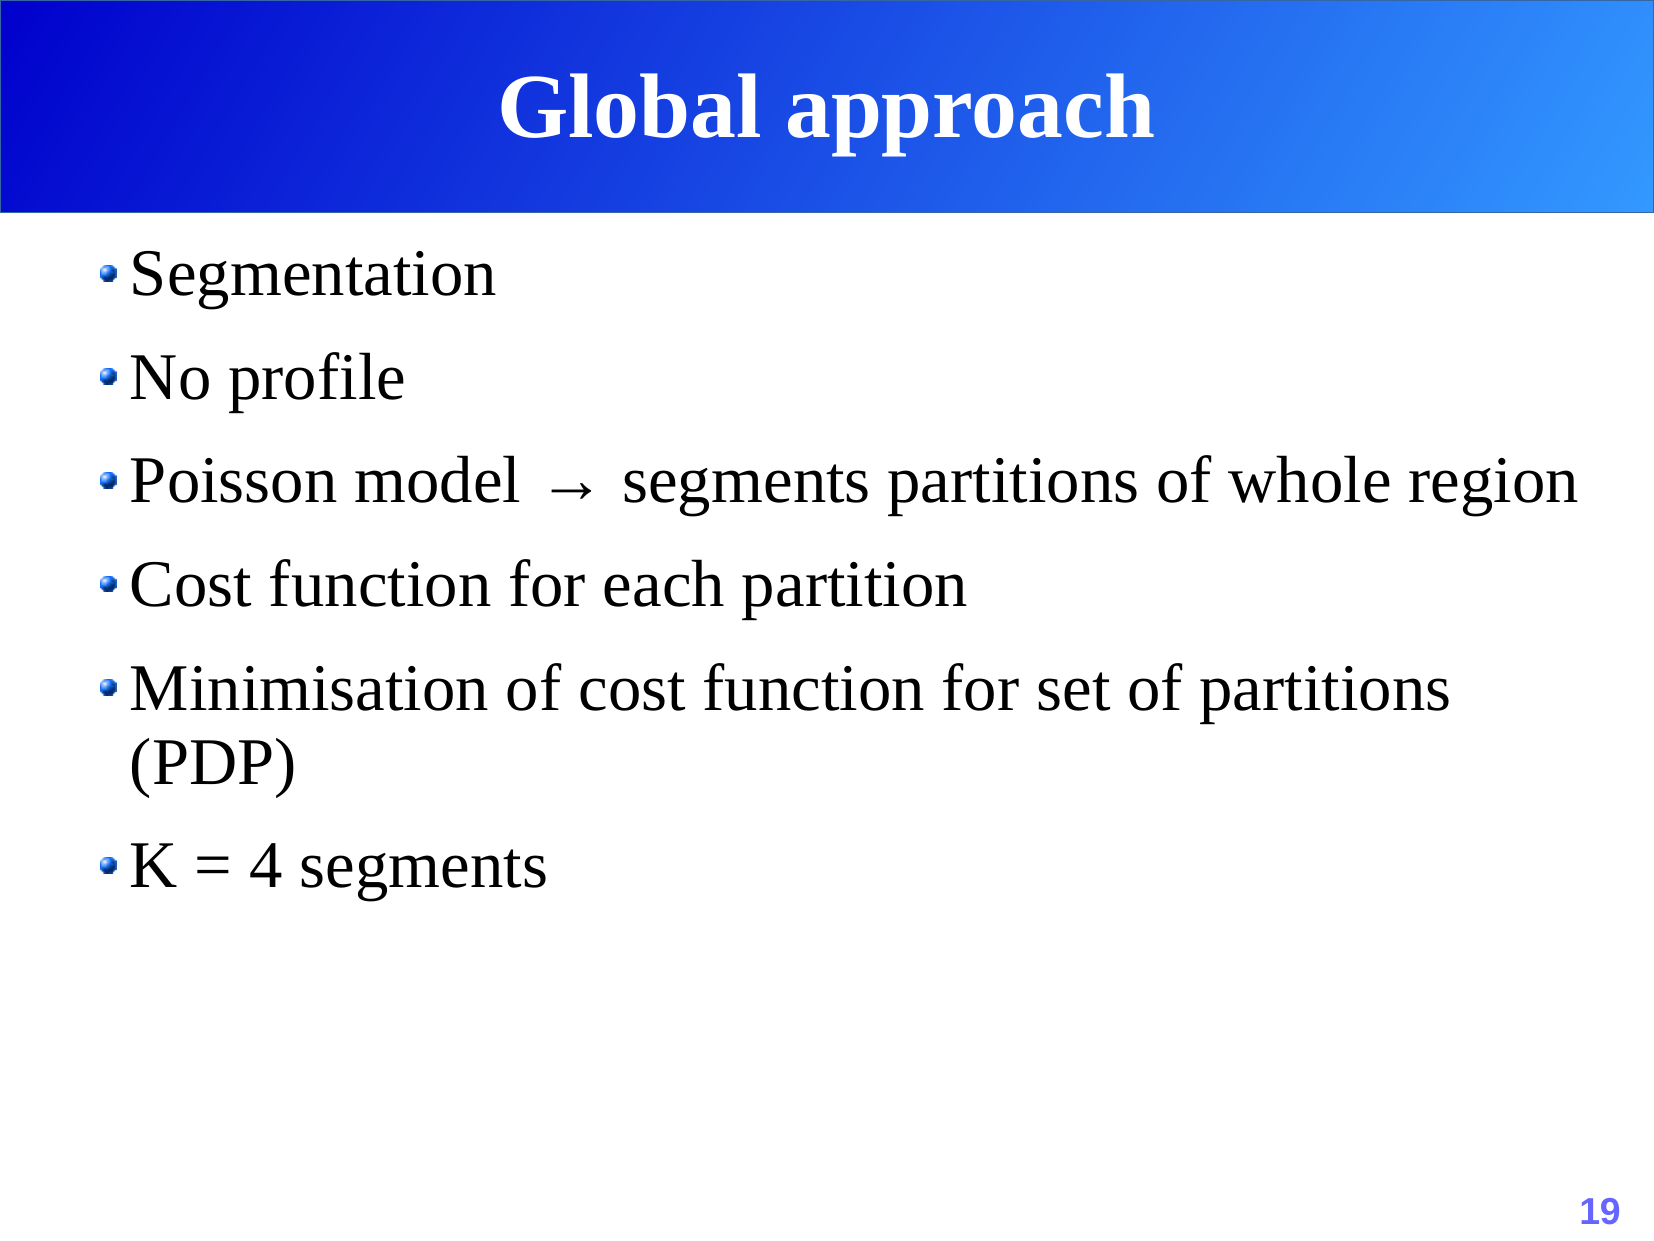

# Global approach
Segmentation
No profile
Poisson model → segments partitions of whole region
Cost function for each partition
Minimisation of cost function for set of partitions (PDP)
K = 4 segments
19